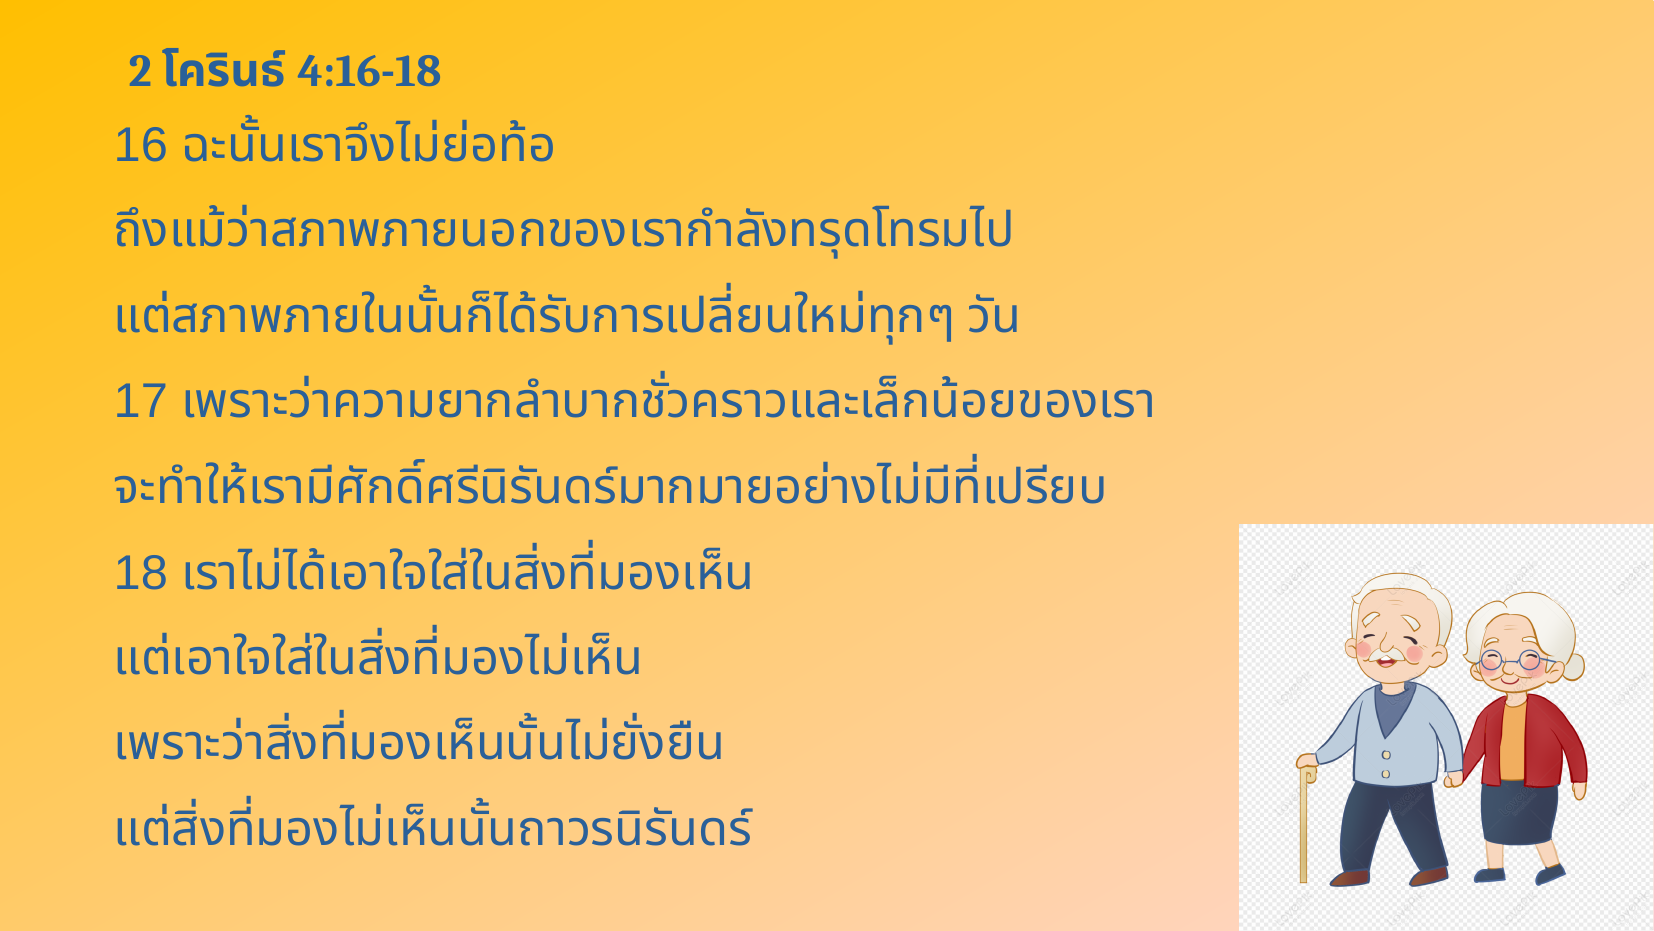

# 2 โครินธ์ 4:16-18
16 ฉะนั้นเราจึงไม่ย่อท้อ
ถึงแม้ว่าสภาพภายนอกของเรากำลังทรุดโทรมไป
แต่สภาพภายในนั้นก็ได้รับการเปลี่ยนใหม่ทุกๆ วัน
17 เพราะว่าความยากลำบากชั่วคราวและเล็กน้อยของเรา
จะทำให้เรามีศักดิ์ศรีนิรันดร์มากมายอย่างไม่มีที่เปรียบ
18 เราไม่ได้เอาใจใส่ในสิ่งที่มองเห็น
แต่เอาใจใส่ในสิ่งที่มองไม่เห็น
เพราะว่าสิ่งที่มองเห็นนั้นไม่ยั่งยืน
แต่สิ่งที่มองไม่เห็นนั้นถาวรนิรันดร์